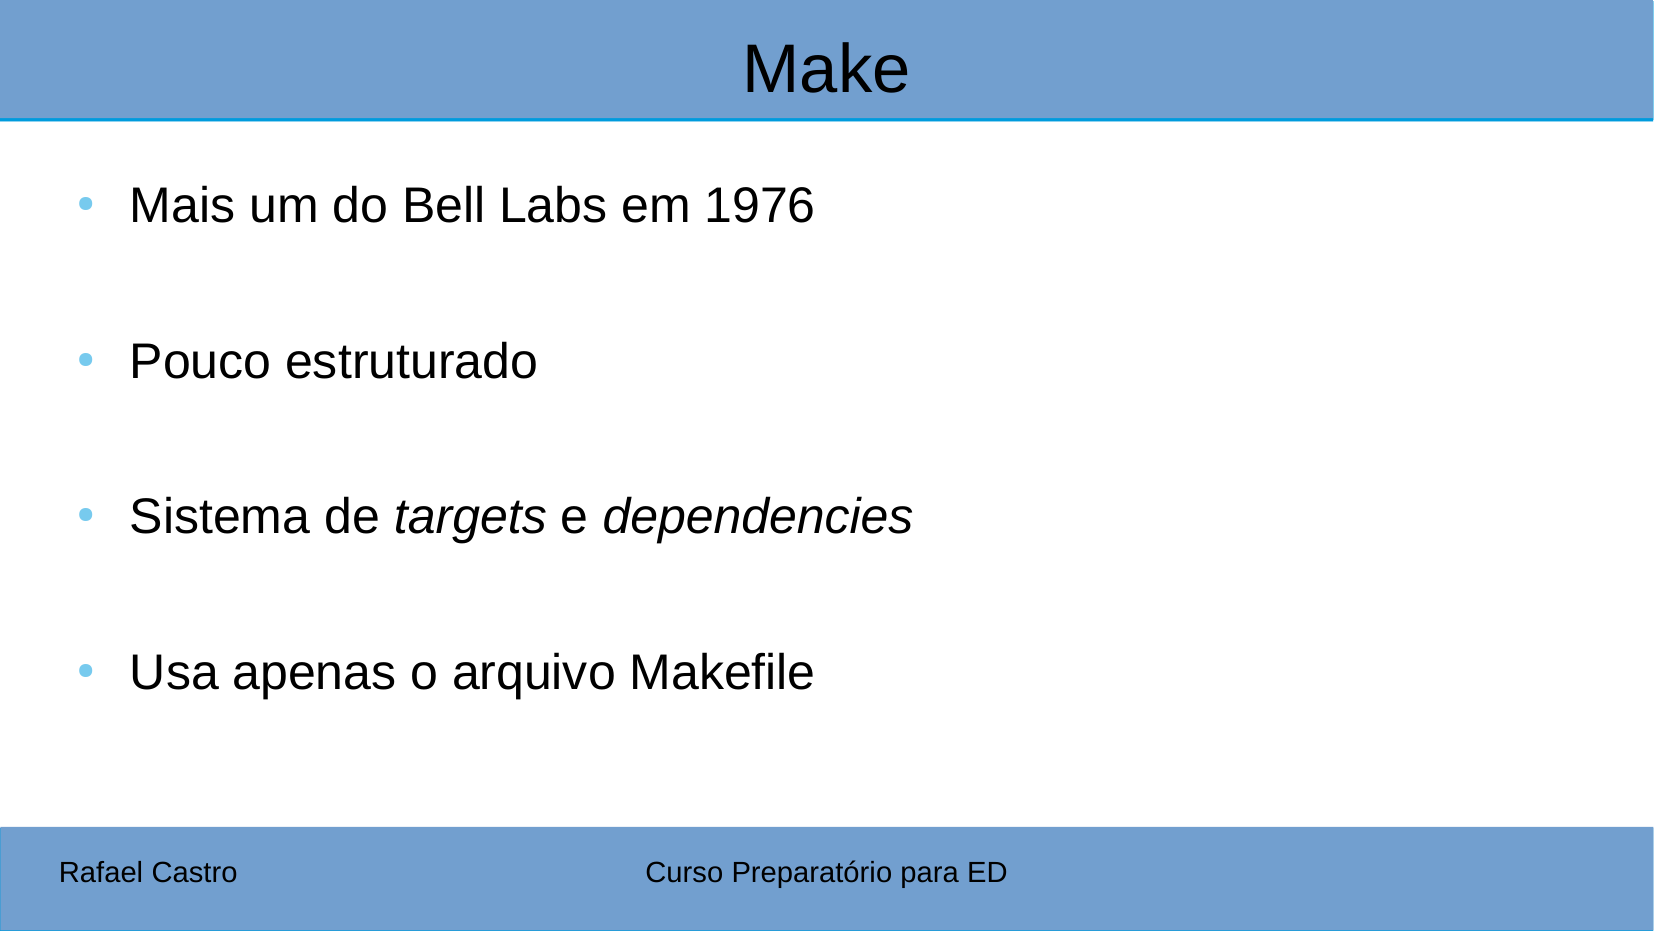

# Make
Mais um do Bell Labs em 1976
Pouco estruturado
Sistema de targets e dependencies
Usa apenas o arquivo Makefile
Curso Preparatório para ED